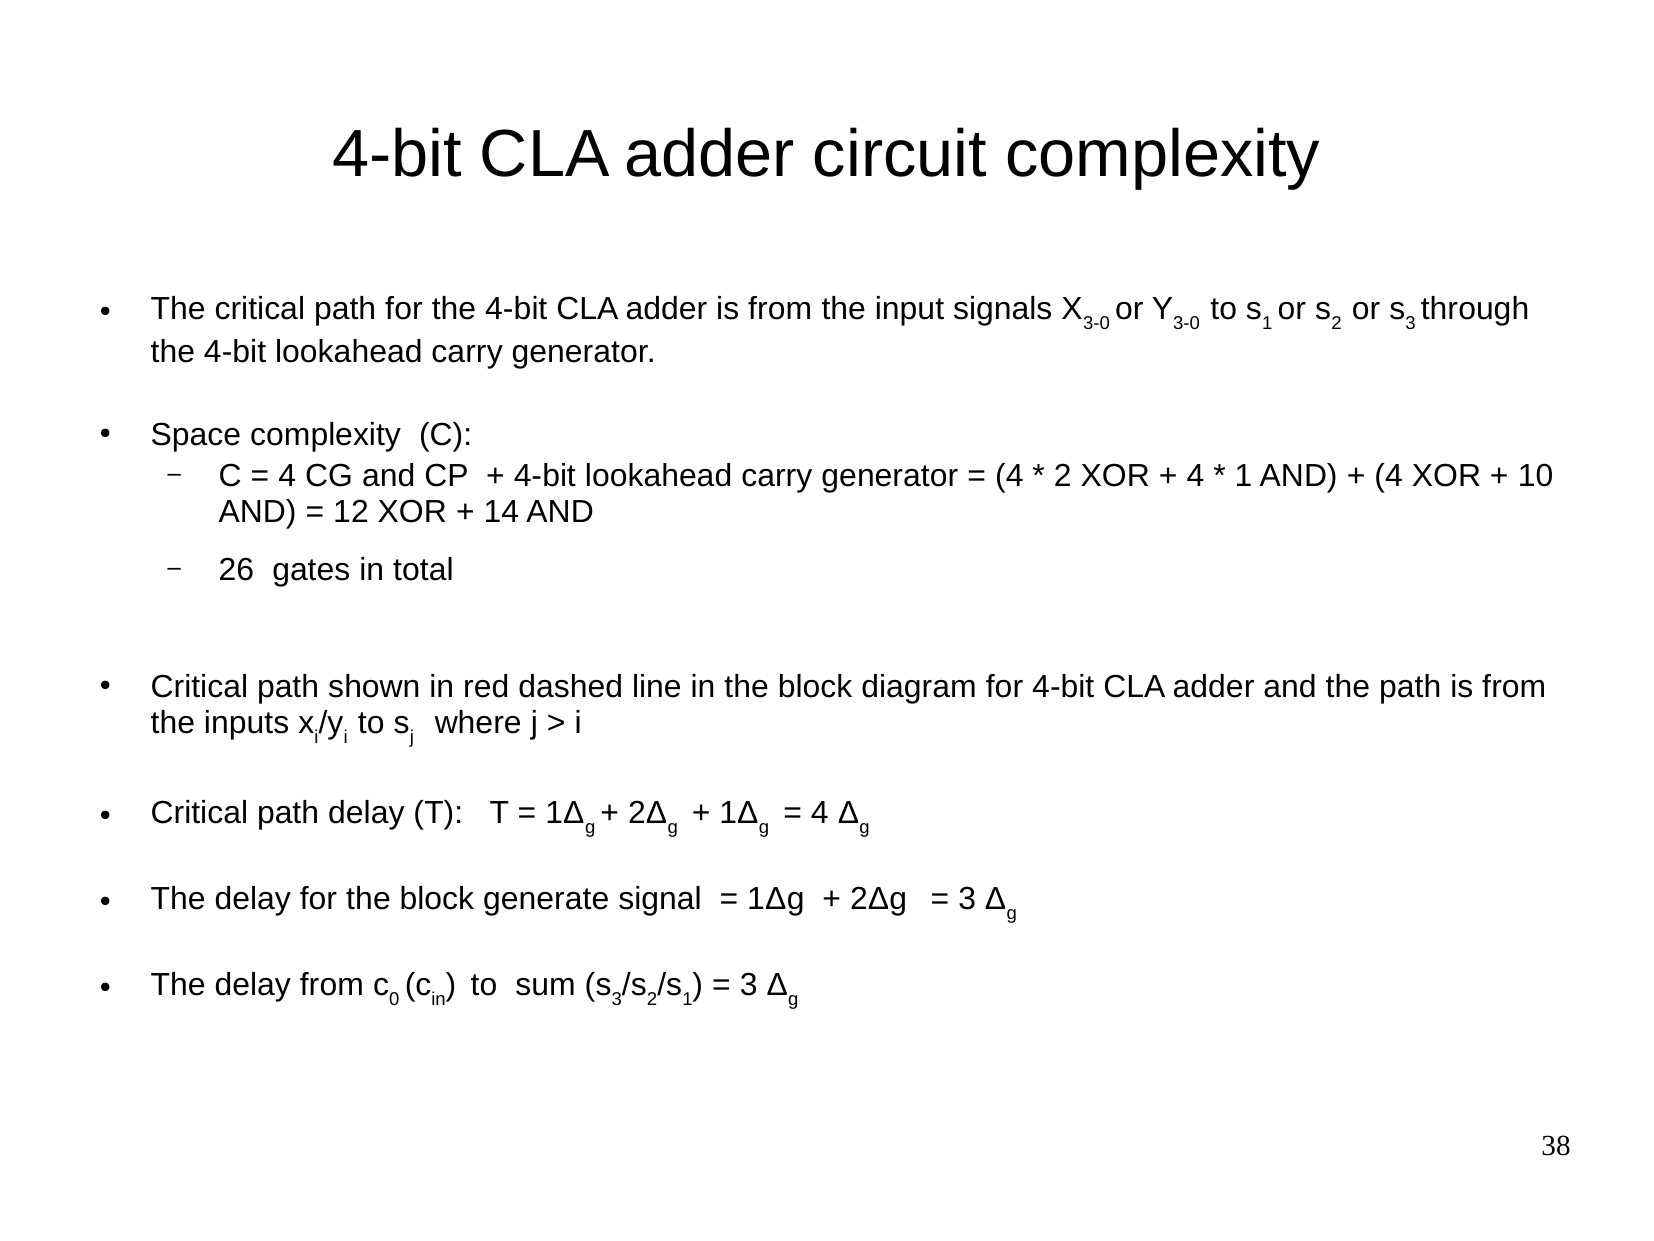

# 4-bit CLA adder circuit complexity
The critical path for the 4-bit CLA adder is from the input signals X3-0 or Y3-0 to s1 or s2 or s3 through the 4-bit lookahead carry generator.
Space complexity (C):
C = 4 CG and CP + 4-bit lookahead carry generator = (4 * 2 XOR + 4 * 1 AND) + (4 XOR + 10 AND) = 12 XOR + 14 AND
26 gates in total
Critical path shown in red dashed line in the block diagram for 4-bit CLA adder and the path is from the inputs xi/yi to sj where j > i
Critical path delay (T): T = 1Δg + 2Δg + 1Δg  = 4 Δg
The delay for the block generate signal = 1Δg + 2Δg = 3 Δg
The delay from c0 (cin) to sum (s3/s2/s1) = 3 Δg
38